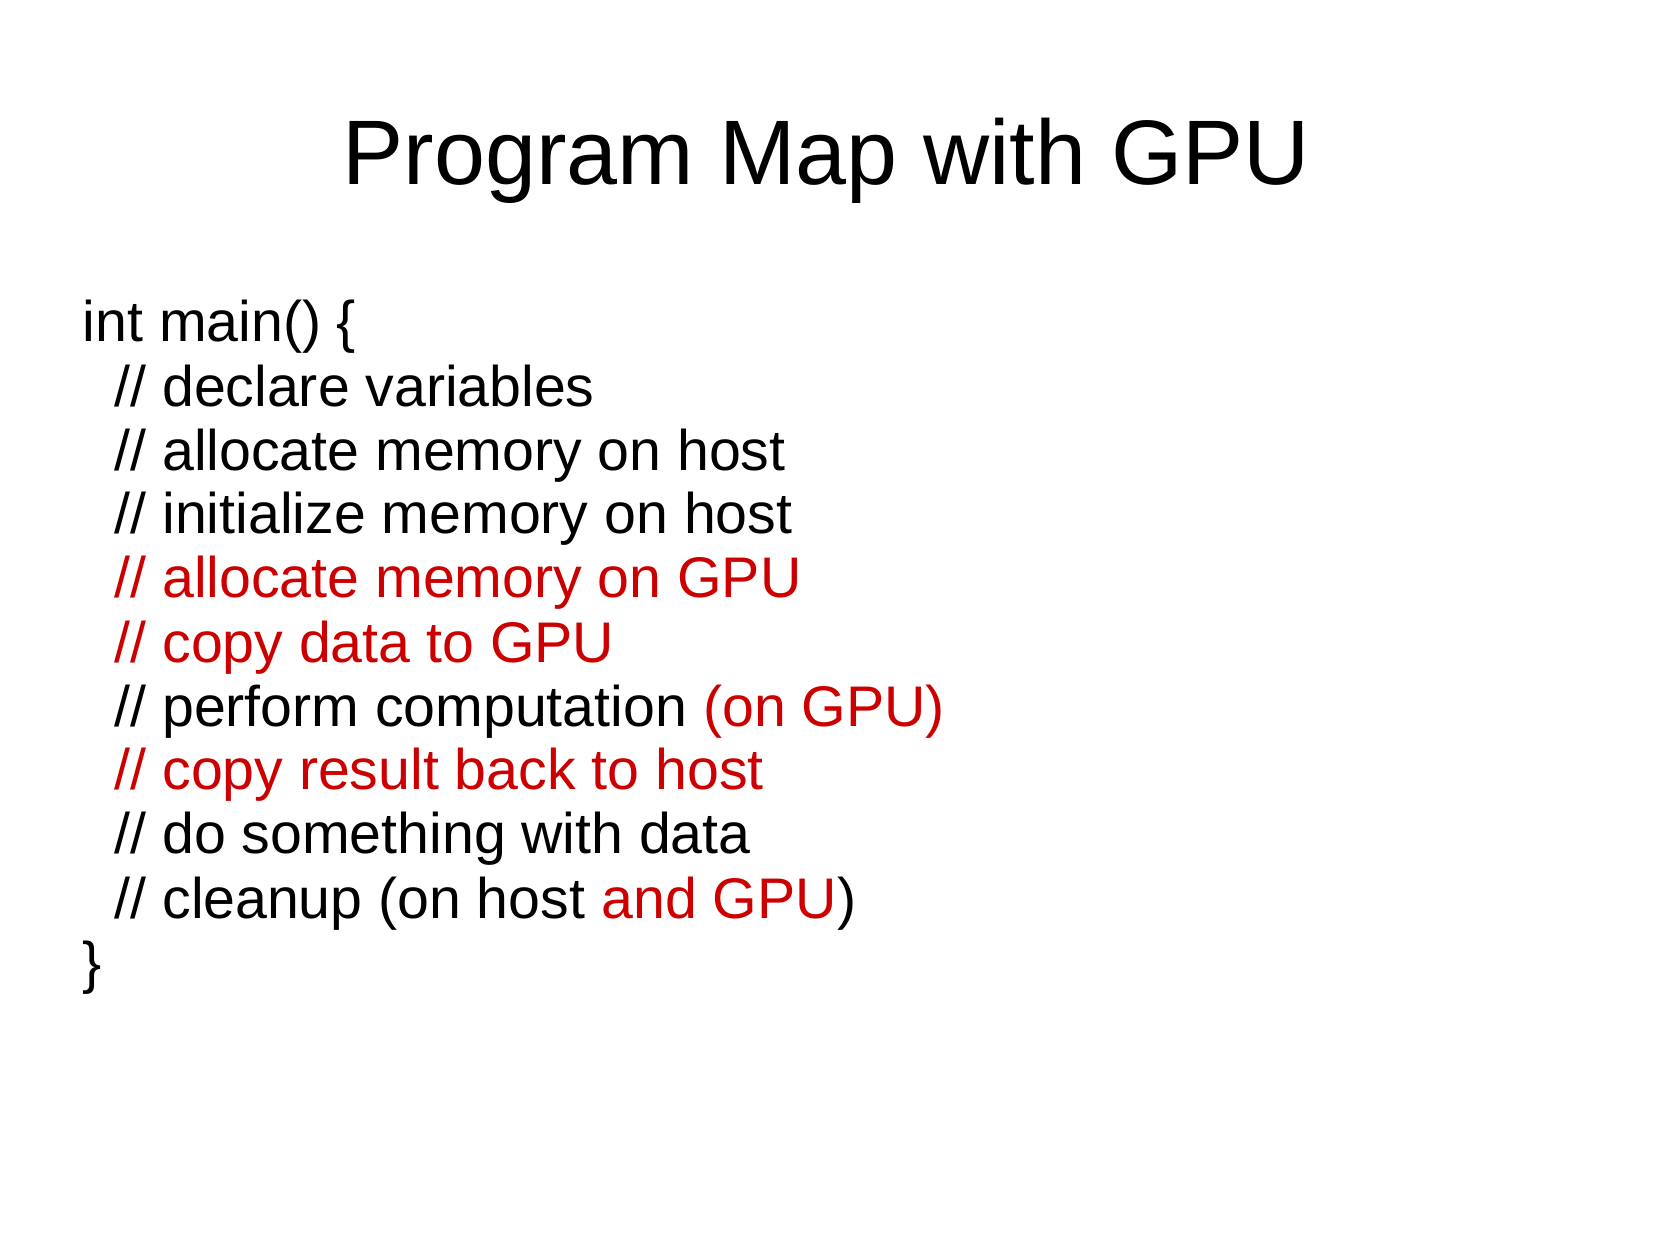

# Program Map with GPU
int main() {
 // declare variables
 // allocate memory on host
 // initialize memory on host
 // allocate memory on GPU
 // copy data to GPU
 // perform computation (on GPU)
 // copy result back to host
 // do something with data
 // cleanup (on host and GPU)
}